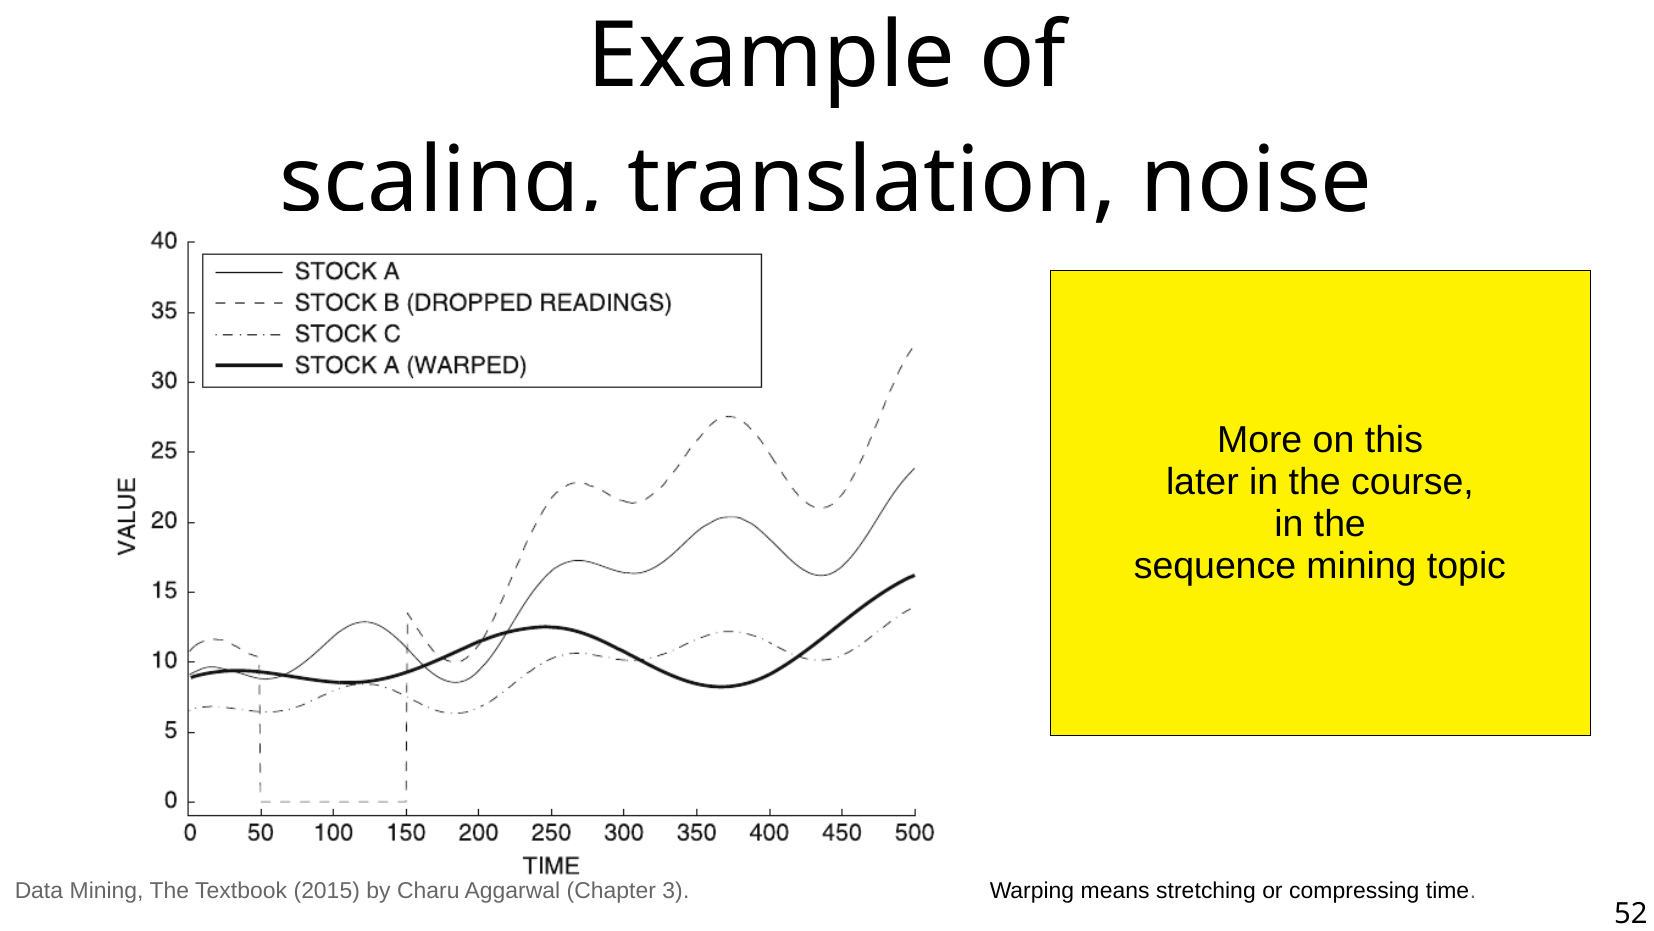

# Example of scaling, translation, noise
More on this
later in the course,
in the
sequence mining topic
Data Mining, The Textbook (2015) by Charu Aggarwal (Chapter 3).			 	Warping means stretching or compressing time.
52